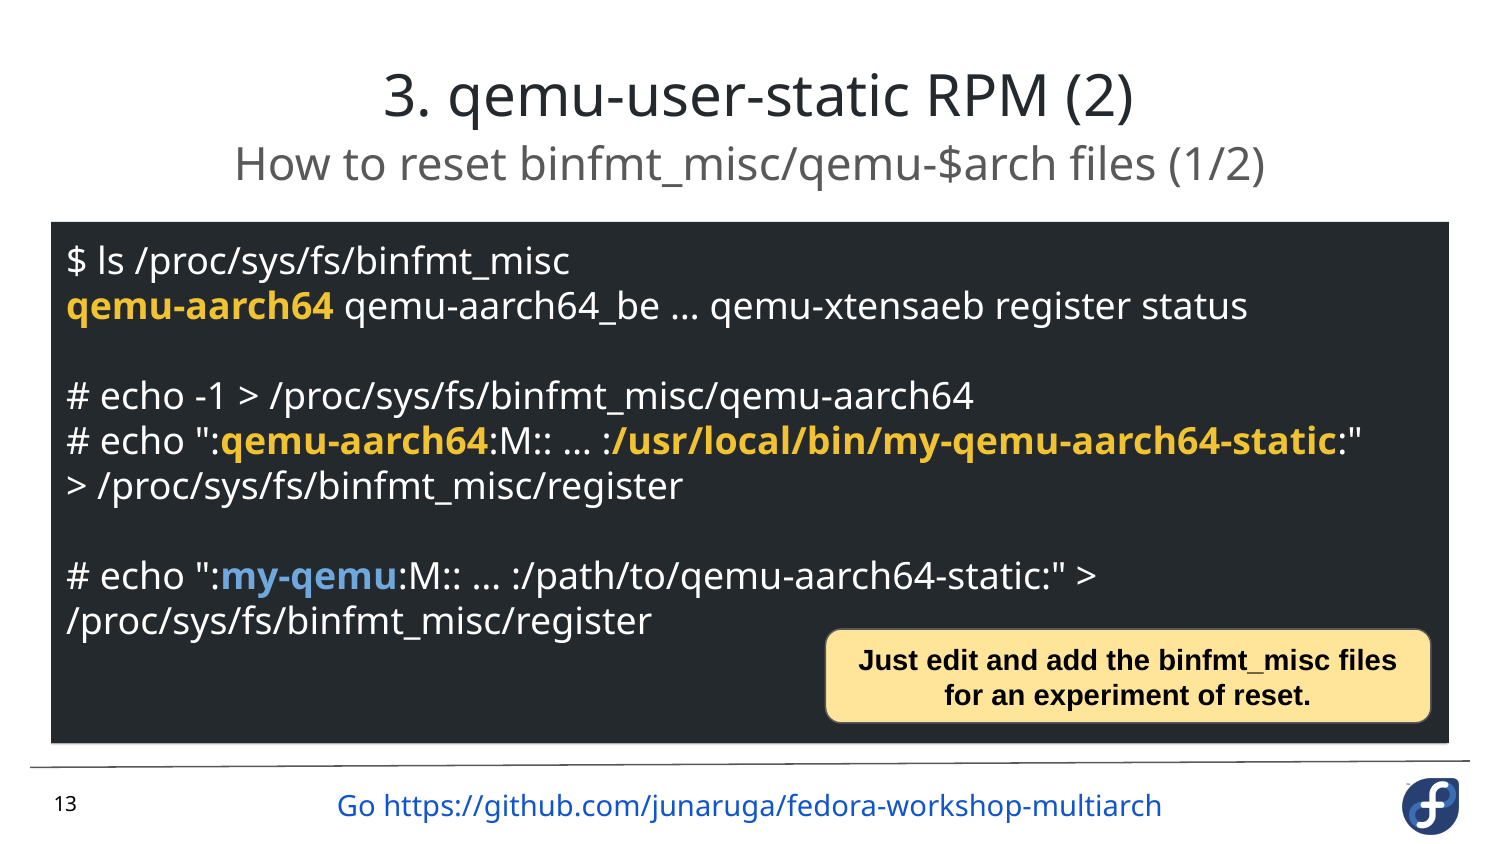

# 3. qemu-user-static RPM (2)
How to reset binfmt_misc/qemu-$arch files (1/2)
$ ls /proc/sys/fs/binfmt_misc
qemu-aarch64 qemu-aarch64_be … qemu-xtensaeb register status
# echo -1 > /proc/sys/fs/binfmt_misc/qemu-aarch64
# echo ":qemu-aarch64:M:: … :/usr/local/bin/my-qemu-aarch64-static:" > /proc/sys/fs/binfmt_misc/register
# echo ":my-qemu:M:: … :/path/to/qemu-aarch64-static:" > /proc/sys/fs/binfmt_misc/register
Just edit and add the binfmt_misc files
for an experiment of reset.
Go https://github.com/junaruga/fedora-workshop-multiarch